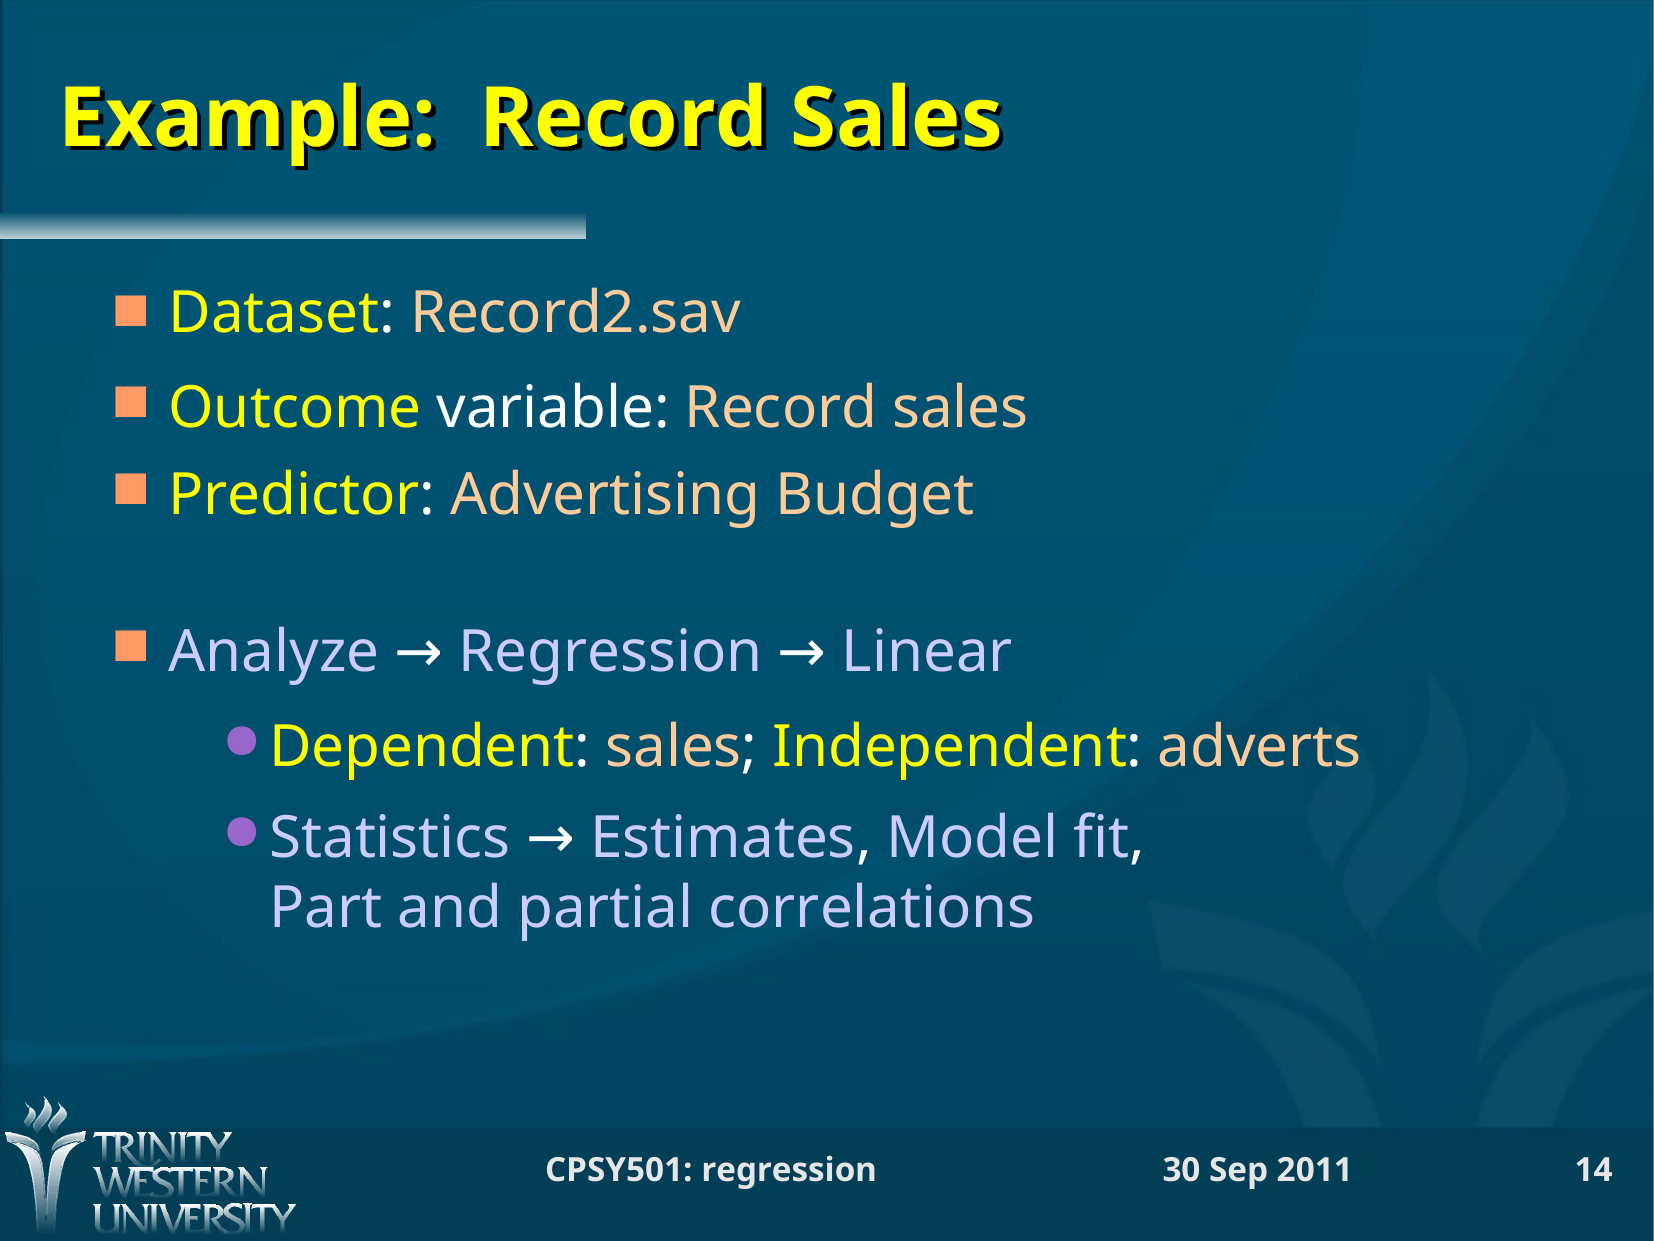

# Example: Record Sales
Dataset: Record2.sav
Outcome variable: Record sales
Predictor: Advertising Budget
Analyze → Regression → Linear
Dependent: sales; Independent: adverts
Statistics → Estimates, Model fit,
Part and partial correlations
CPSY501: regression
30 Sep 2011
14